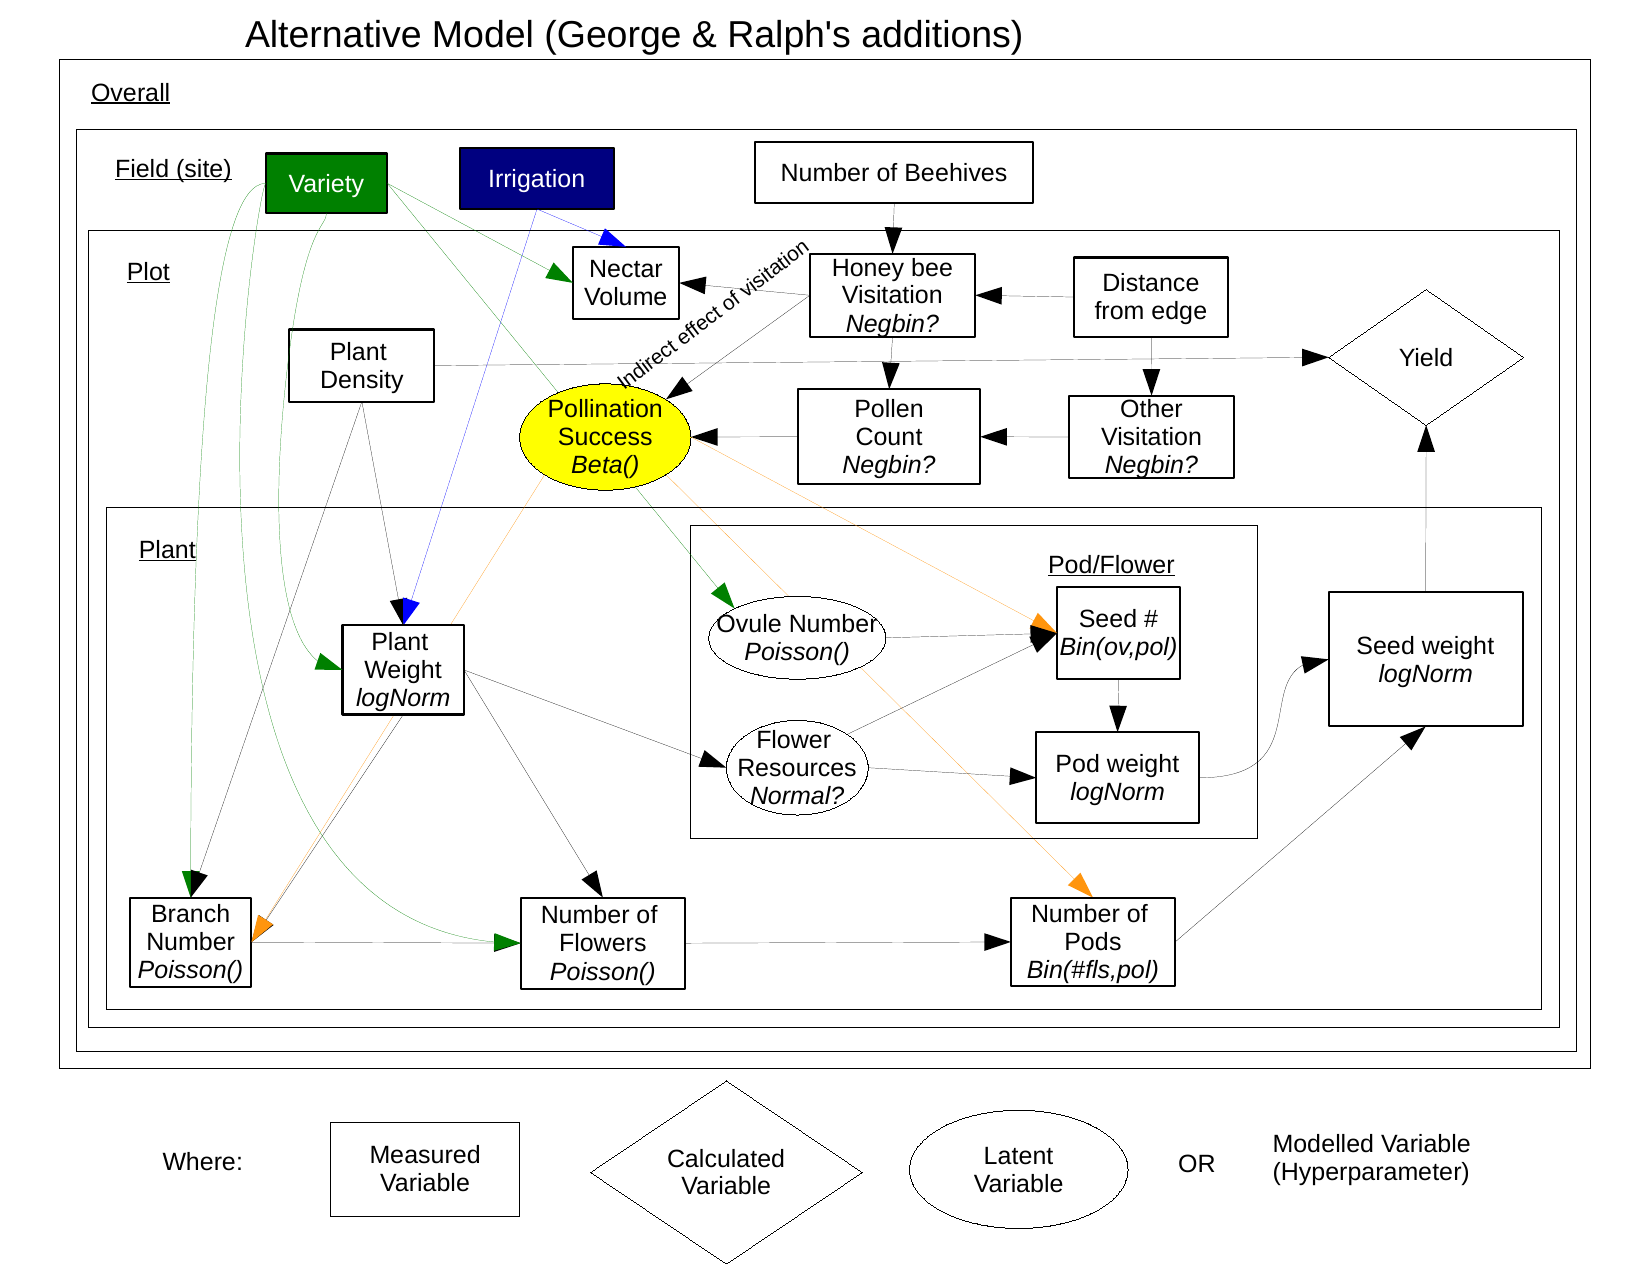

Alternative Model (George & Ralph's additions)
Overall
Number of Beehives
Field (site)
Irrigation
Variety
Nectar
Volume
Plot
Honey bee
Visitation
Negbin?
Distance
from edge
Yield
Indirect effect of visitation
Plant
Density
Pollination
Success
Beta()
Pollen
Count
Negbin?
Other
Visitation
Negbin?
Plant
Pod/Flower
Seed #
Bin(ov,pol)
Seed weight
logNorm
Ovule Number
Poisson()
Plant
Weight
logNorm
Flower
Resources
Normal?
Pod weight
logNorm
Branch
Number
Poisson()
Number of
Flowers
Poisson()
Number of
Pods
Bin(#fls,pol)
Calculated
Variable
Latent
Variable
Measured
Variable
Modelled Variable
(Hyperparameter)
Where:
OR